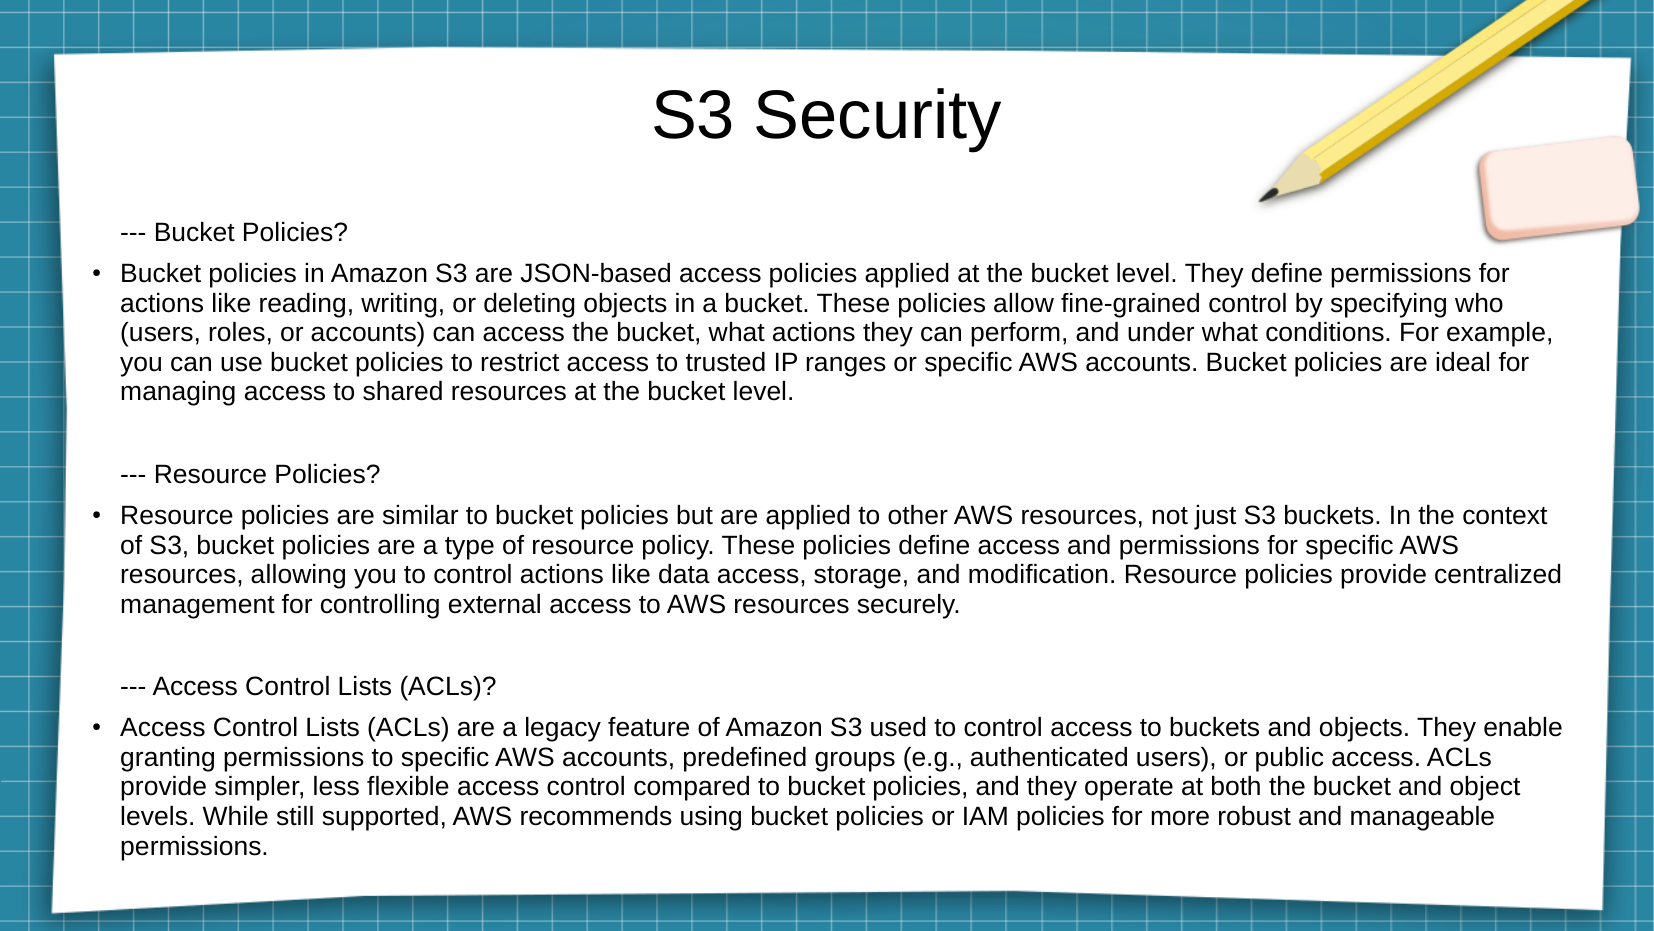

# S3 Security
--- Bucket Policies?
Bucket policies in Amazon S3 are JSON-based access policies applied at the bucket level. They define permissions for actions like reading, writing, or deleting objects in a bucket. These policies allow fine-grained control by specifying who (users, roles, or accounts) can access the bucket, what actions they can perform, and under what conditions. For example, you can use bucket policies to restrict access to trusted IP ranges or specific AWS accounts. Bucket policies are ideal for managing access to shared resources at the bucket level.
--- Resource Policies?
Resource policies are similar to bucket policies but are applied to other AWS resources, not just S3 buckets. In the context of S3, bucket policies are a type of resource policy. These policies define access and permissions for specific AWS resources, allowing you to control actions like data access, storage, and modification. Resource policies provide centralized management for controlling external access to AWS resources securely.
--- Access Control Lists (ACLs)?
Access Control Lists (ACLs) are a legacy feature of Amazon S3 used to control access to buckets and objects. They enable granting permissions to specific AWS accounts, predefined groups (e.g., authenticated users), or public access. ACLs provide simpler, less flexible access control compared to bucket policies, and they operate at both the bucket and object levels. While still supported, AWS recommends using bucket policies or IAM policies for more robust and manageable permissions.